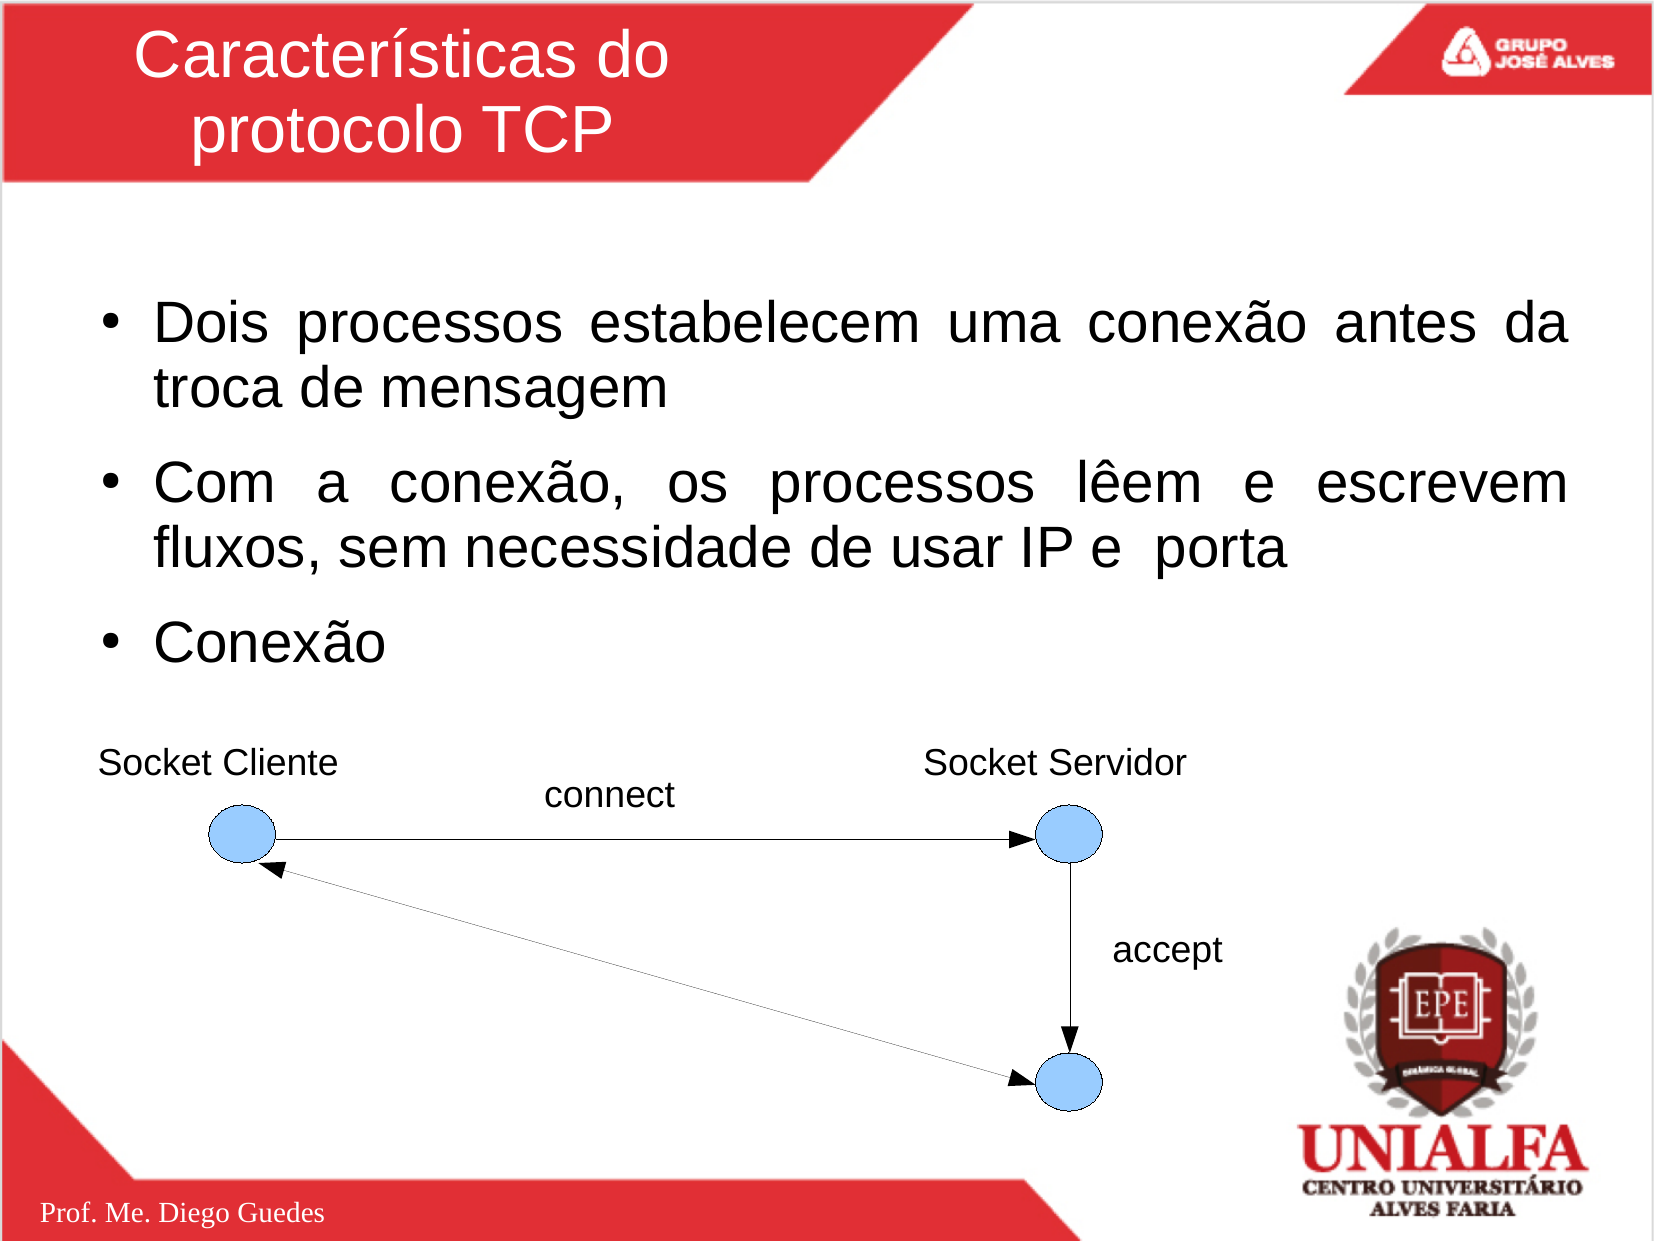

Características do protocolo TCP
# Dois processos estabelecem uma conexão antes da troca de mensagem
Com a conexão, os processos lêem e escrevem fluxos, sem necessidade de usar IP e porta
Conexão
Socket Cliente
Socket Servidor
connect
accept